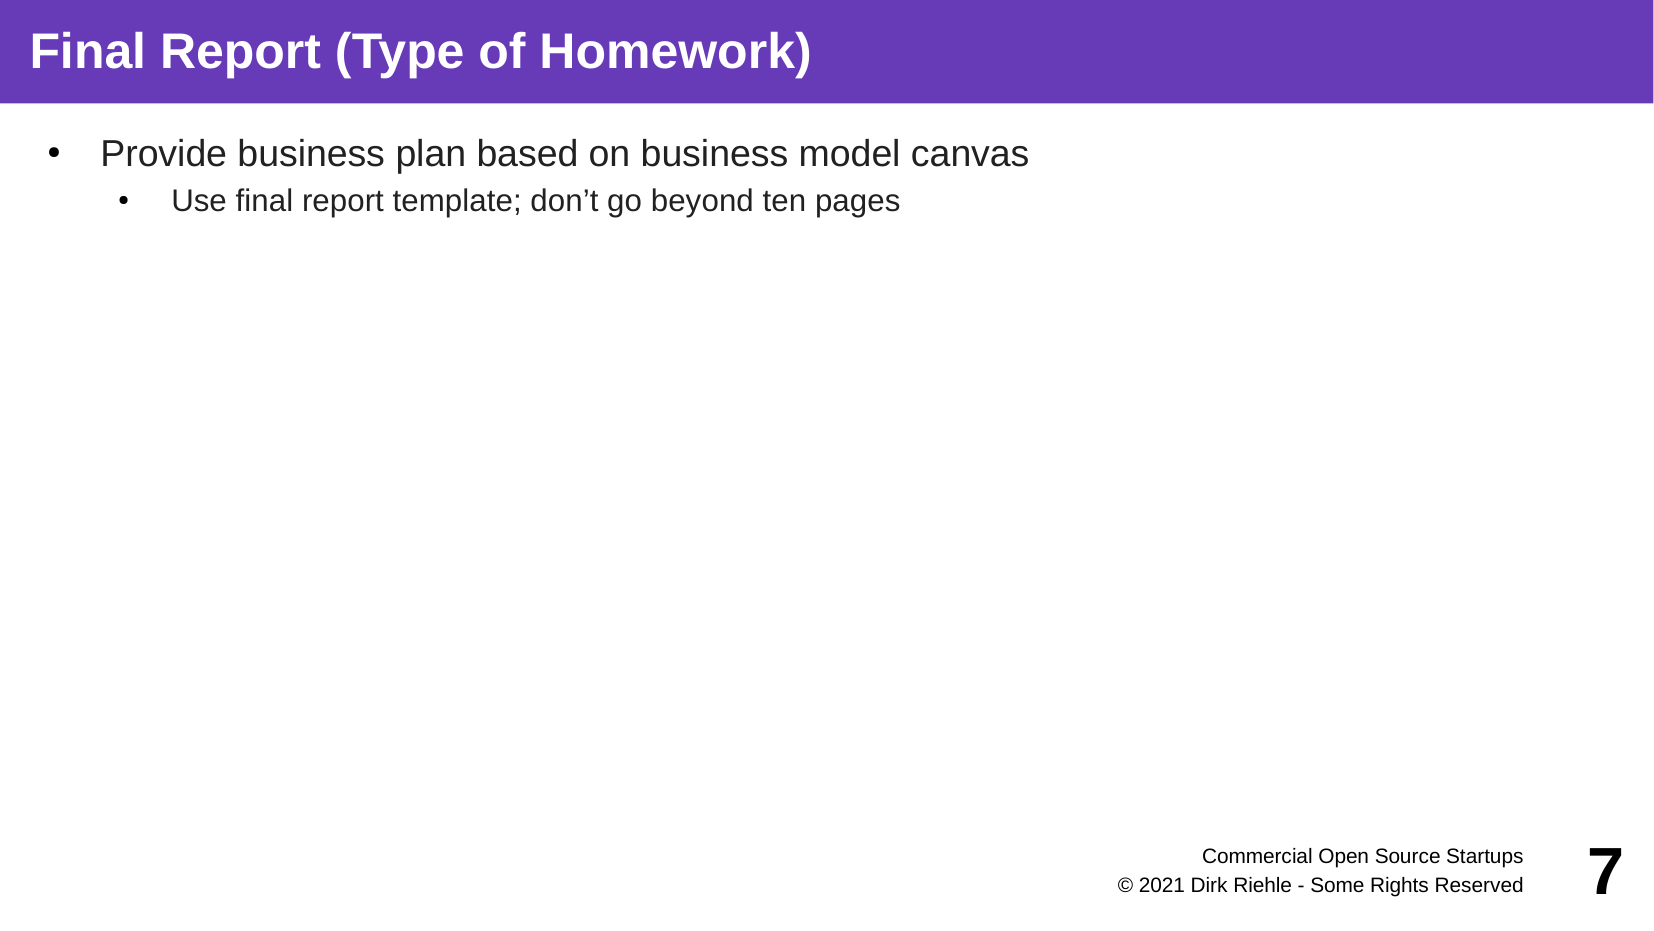

# Final Report (Type of Homework)
Provide business plan based on business model canvas
Use final report template; don’t go beyond ten pages
Commercial Open Source Startups
7
© 2021 Dirk Riehle - Some Rights Reserved